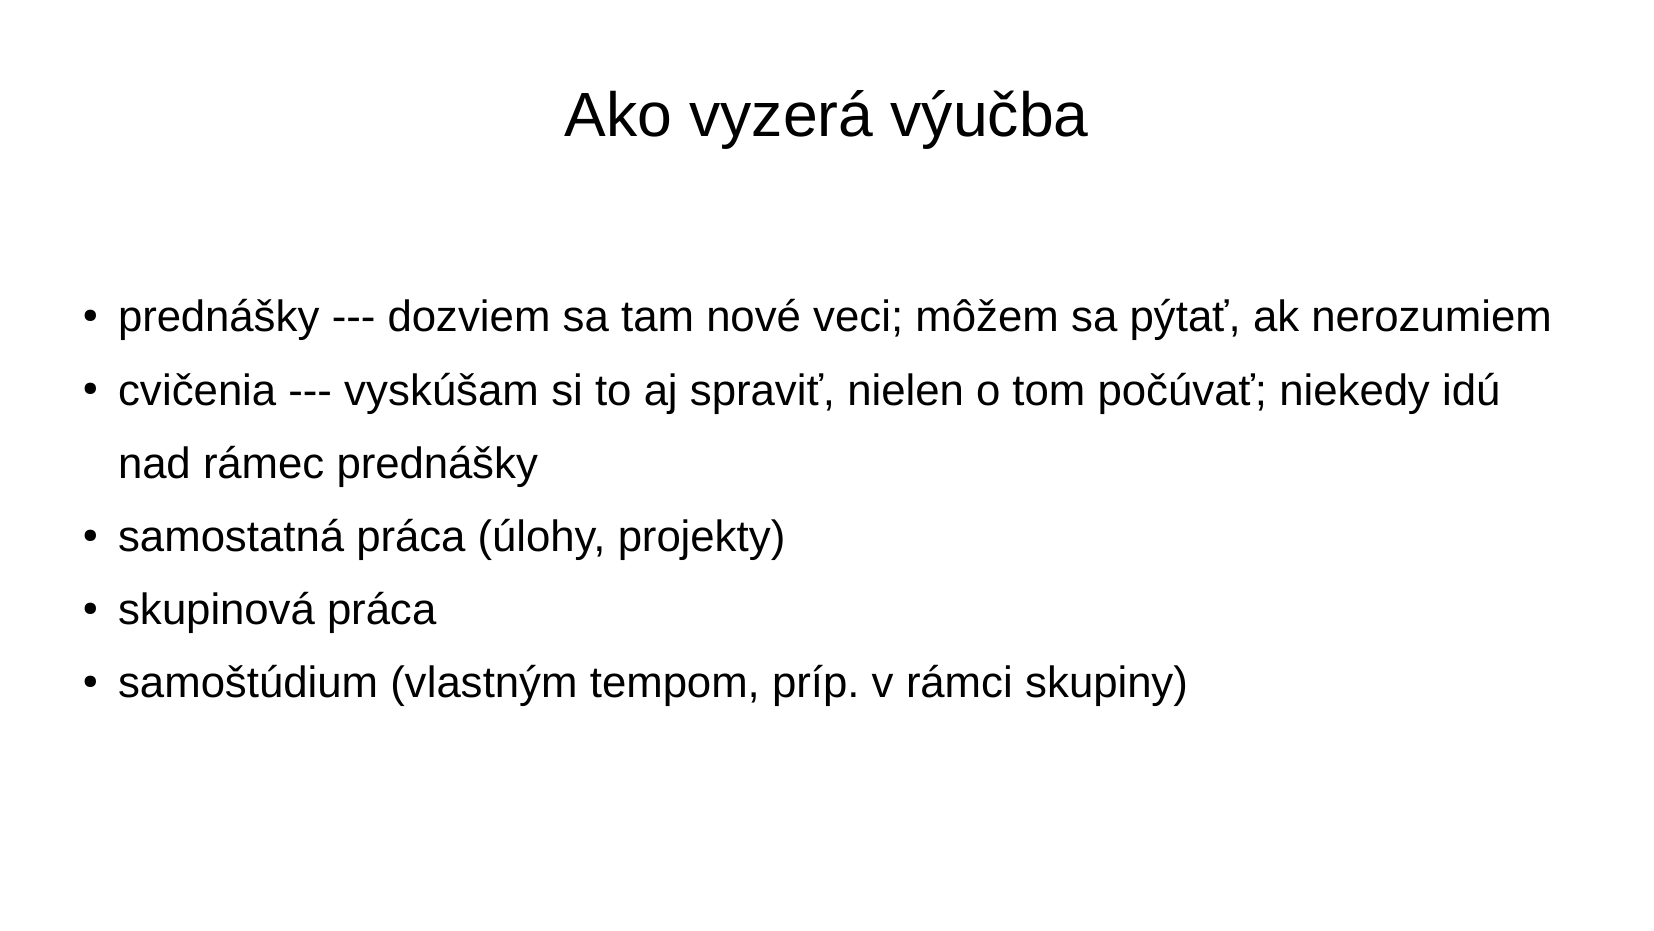

# Ako vyzerá výučba
prednášky --- dozviem sa tam nové veci; môžem sa pýtať, ak nerozumiem
cvičenia --- vyskúšam si to aj spraviť, nielen o tom počúvať; niekedy idú nad rámec prednášky
samostatná práca (úlohy, projekty)
skupinová práca
samoštúdium (vlastným tempom, príp. v rámci skupiny)